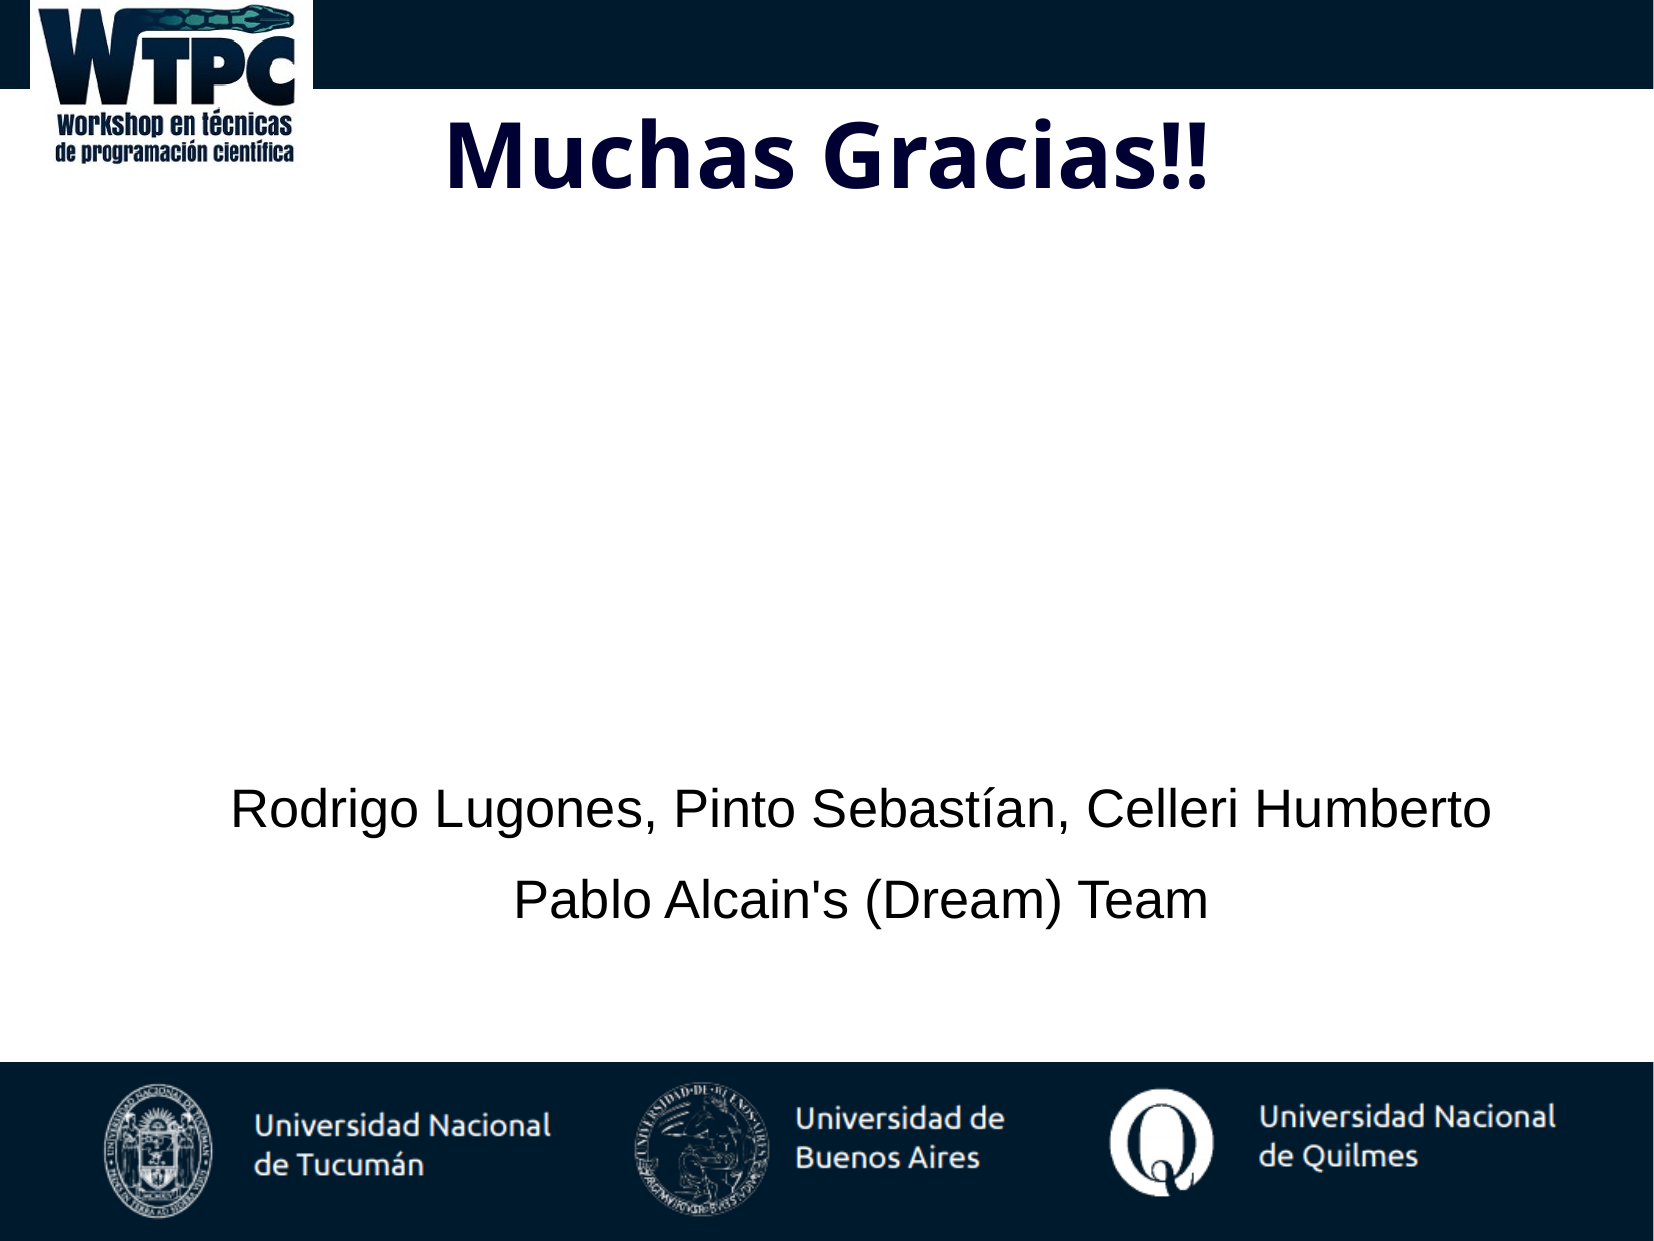

# Muchas Gracias!!
Rodrigo Lugones, Pinto Sebastían, Celleri Humberto
Pablo Alcain's (Dream) Team